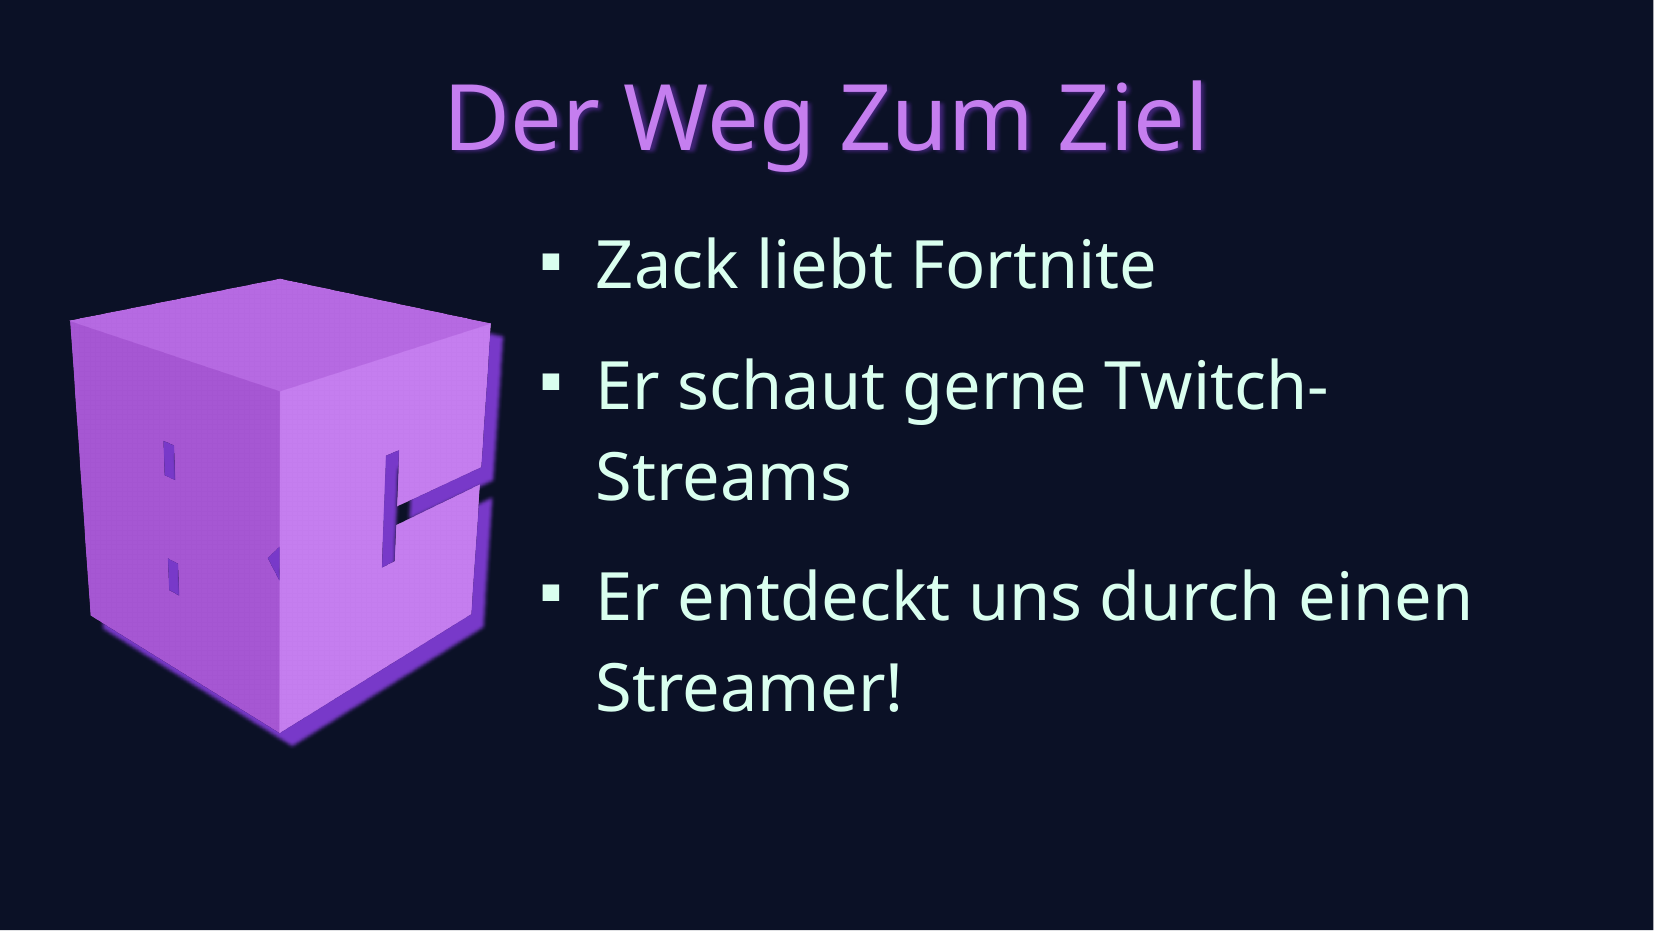

# Der Weg Zum Ziel
Zack liebt Fortnite
Er schaut gerne Twitch-Streams
Er entdeckt uns durch einen Streamer!